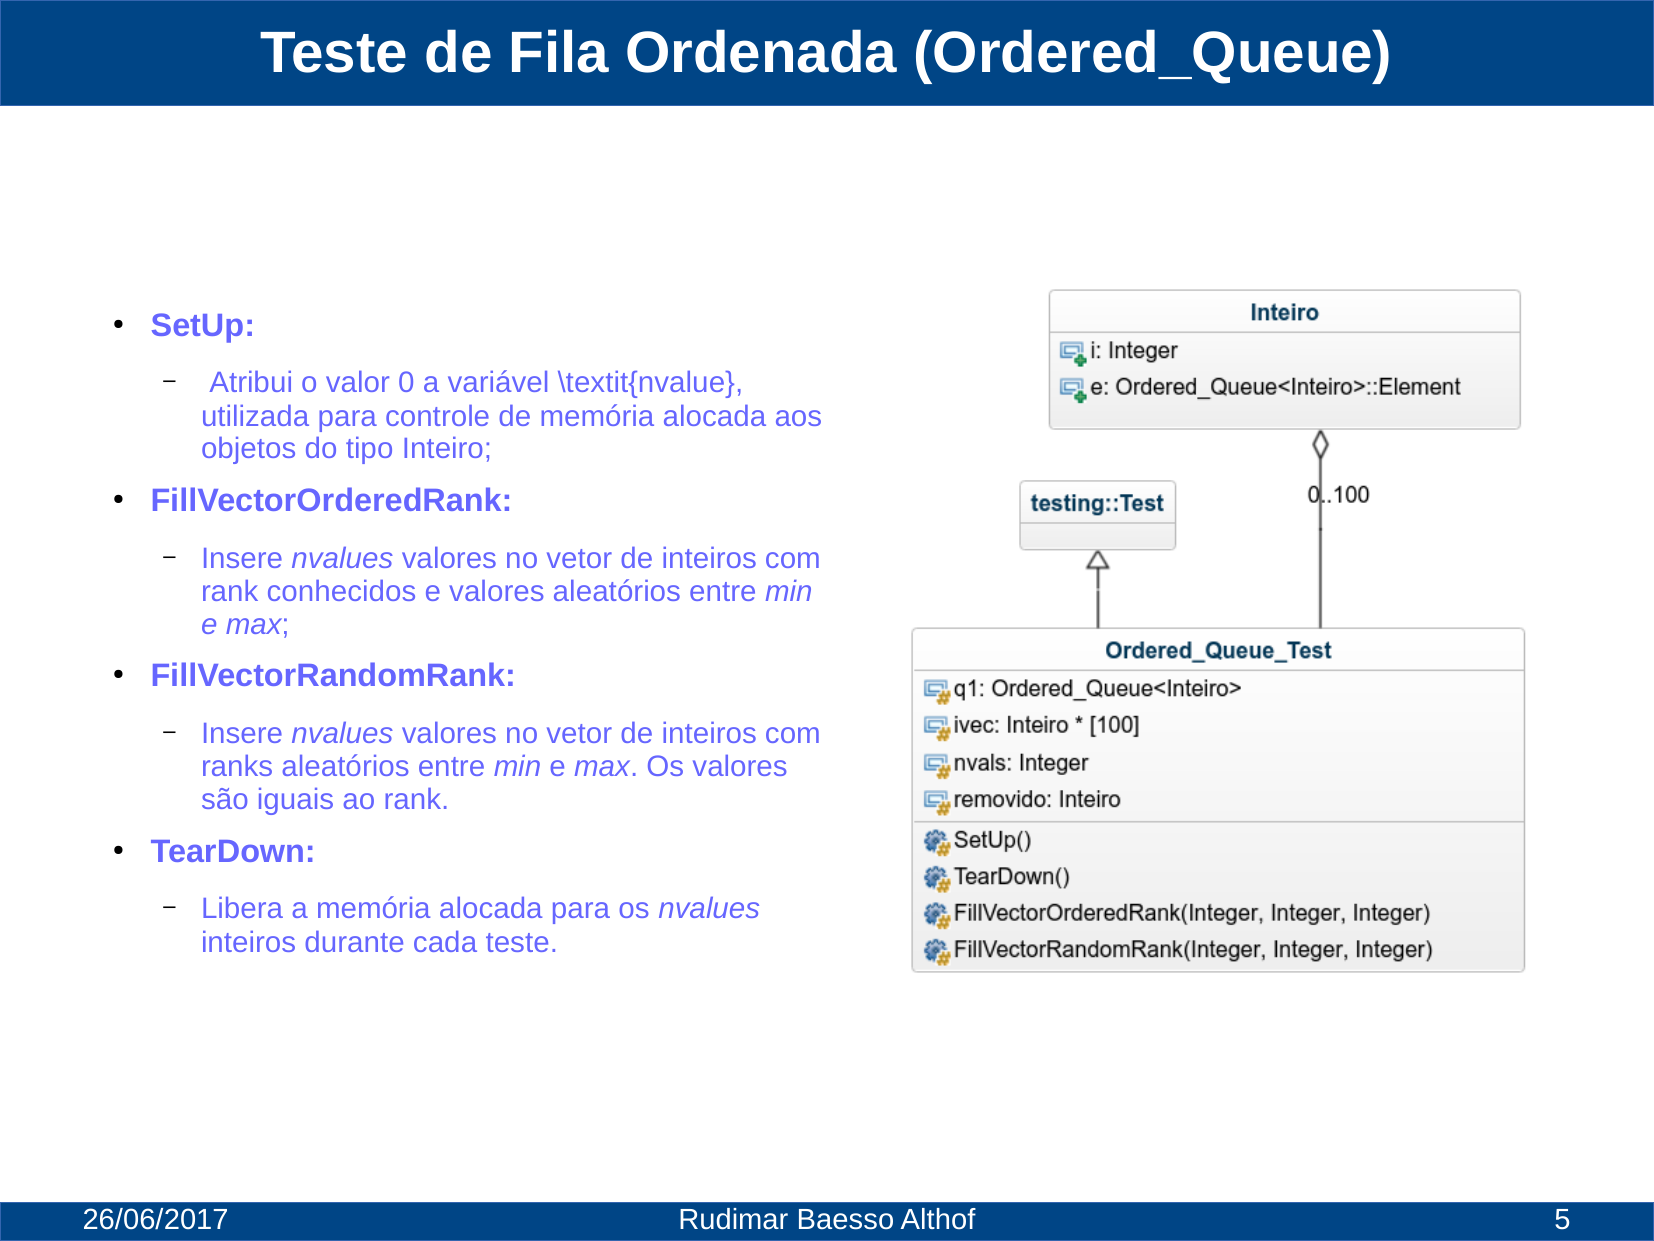

# Teste de Fila Ordenada (Ordered_Queue)
SetUp:
 Atribui o valor 0 a variável \textit{nvalue}, utilizada para controle de memória alocada aos objetos do tipo Inteiro;
FillVectorOrderedRank:
Insere nvalues valores no vetor de inteiros com rank conhecidos e valores aleatórios entre min e max;
FillVectorRandomRank:
Insere nvalues valores no vetor de inteiros com ranks aleatórios entre min e max. Os valores são iguais ao rank.
TearDown:
Libera a memória alocada para os nvalues inteiros durante cada teste.
26/06/2017
Rudimar Baesso Althof
5